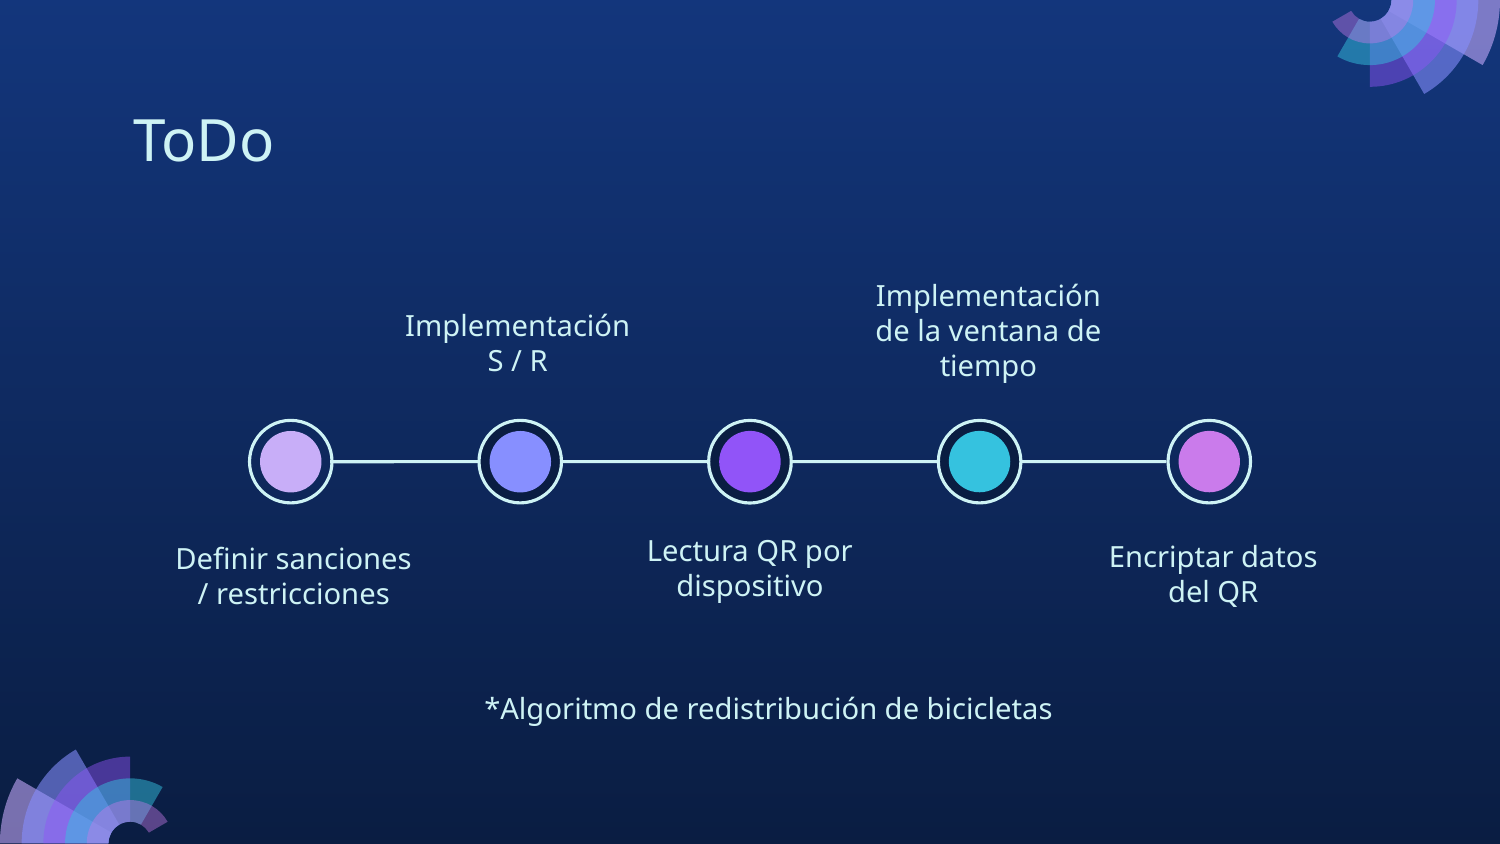

# ToDo
Implementación de la ventana de tiempo
Implementación S / R
Lectura QR por dispositivo
Encriptar datos del QR
Definir sanciones / restricciones
*Algoritmo de redistribución de bicicletas